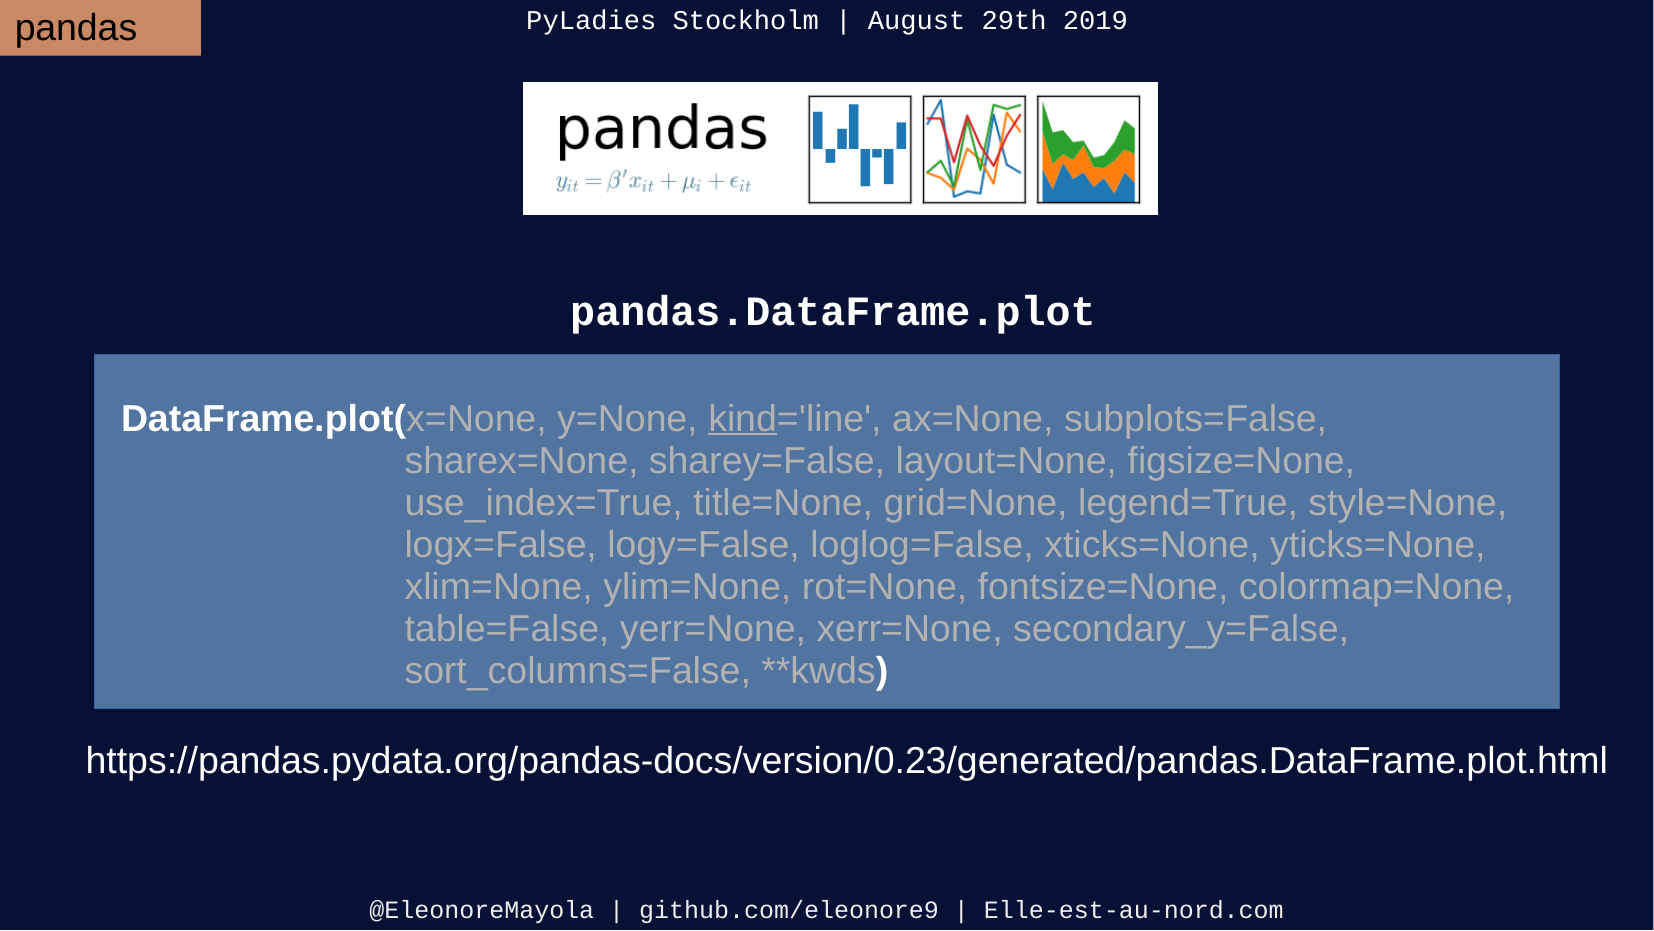

PyLadies Stockholm | August 29th 2019
pandas
pandas.DataFrame.plot
DataFrame.plot(x=None, y=None, kind='line', ax=None, subplots=False,
 sharex=None, sharey=False, layout=None, figsize=None,
 use_index=True, title=None, grid=None, legend=True, style=None,
 logx=False, logy=False, loglog=False, xticks=None, yticks=None,
 xlim=None, ylim=None, rot=None, fontsize=None, colormap=None,
 table=False, yerr=None, xerr=None, secondary_y=False,
 sort_columns=False, **kwds)
https://pandas.pydata.org/pandas-docs/version/0.23/generated/pandas.DataFrame.plot.html
@EleonoreMayola | github.com/eleonore9 | Elle-est-au-nord.com